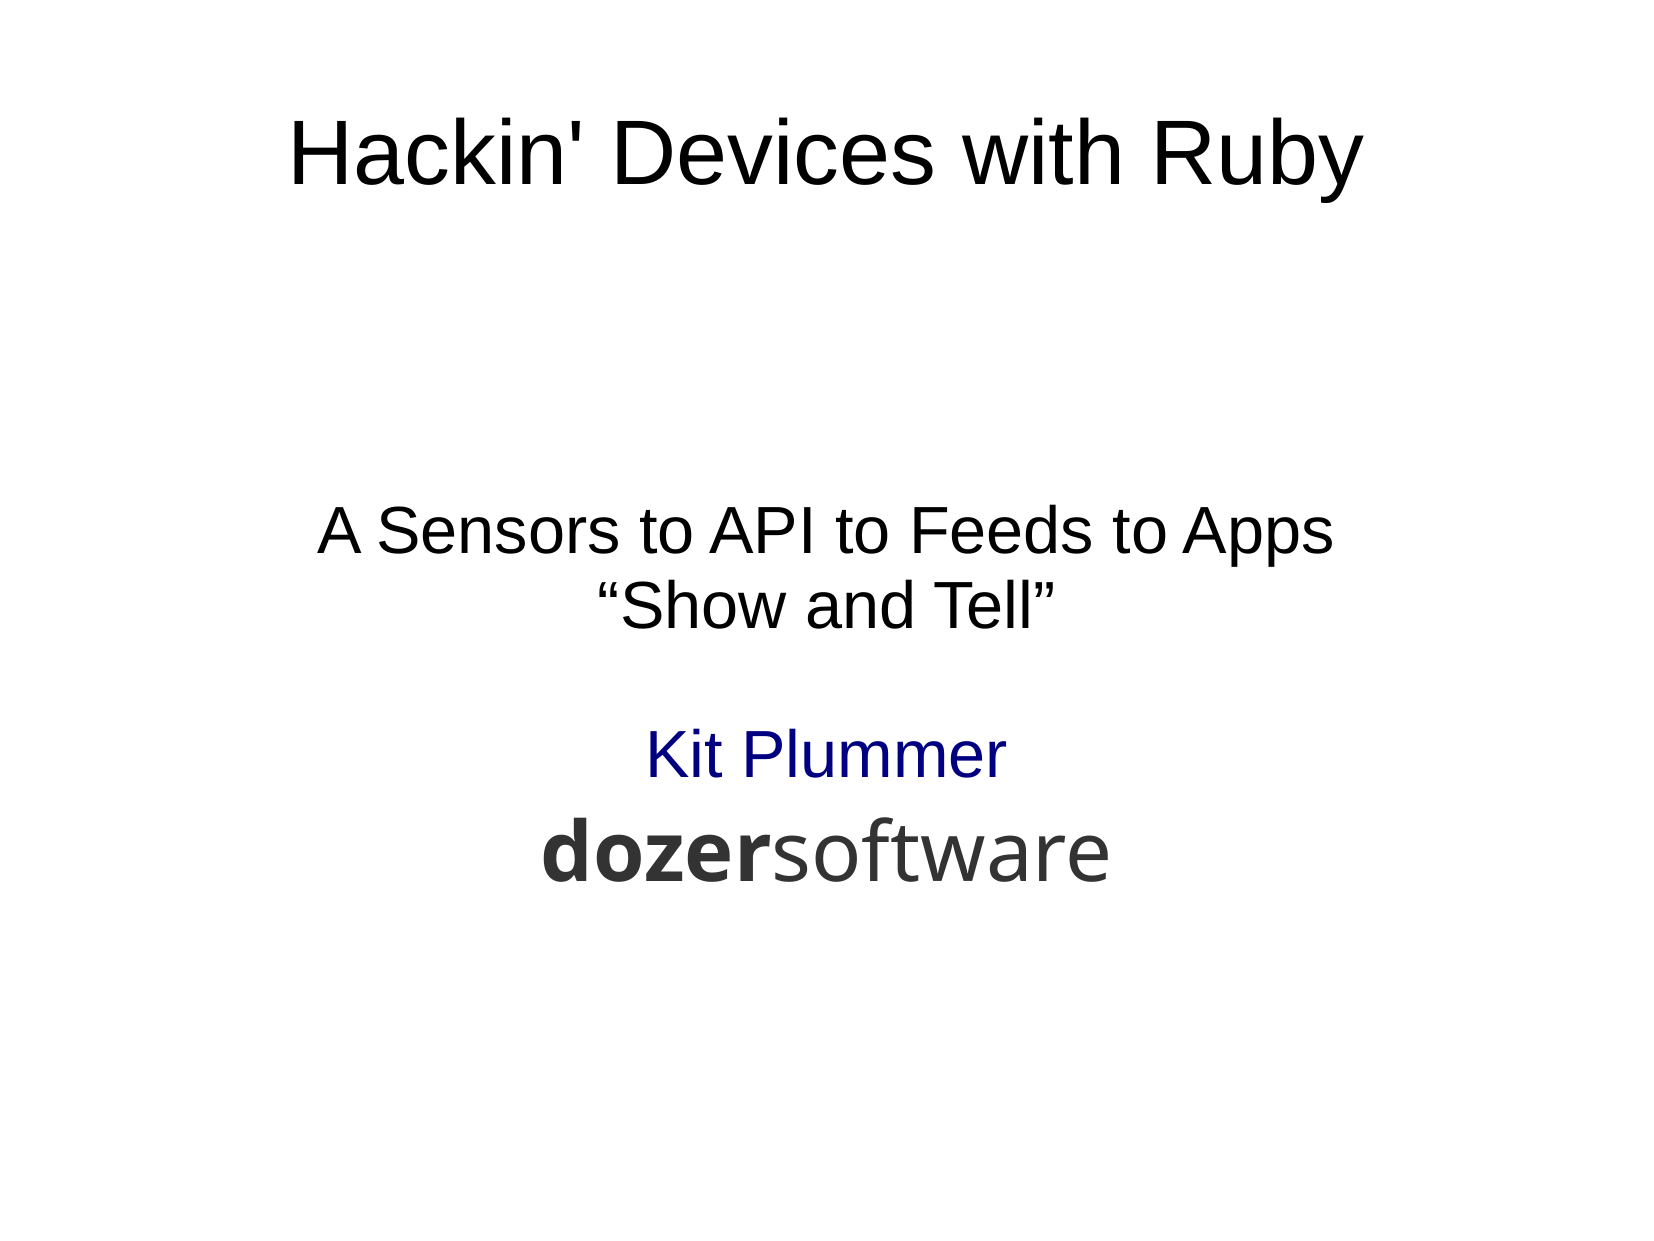

# Hackin' Devices with Ruby
 A Sensors to API to Feeds to Apps
“Show and Tell”
Kit Plummer
dozersoftware